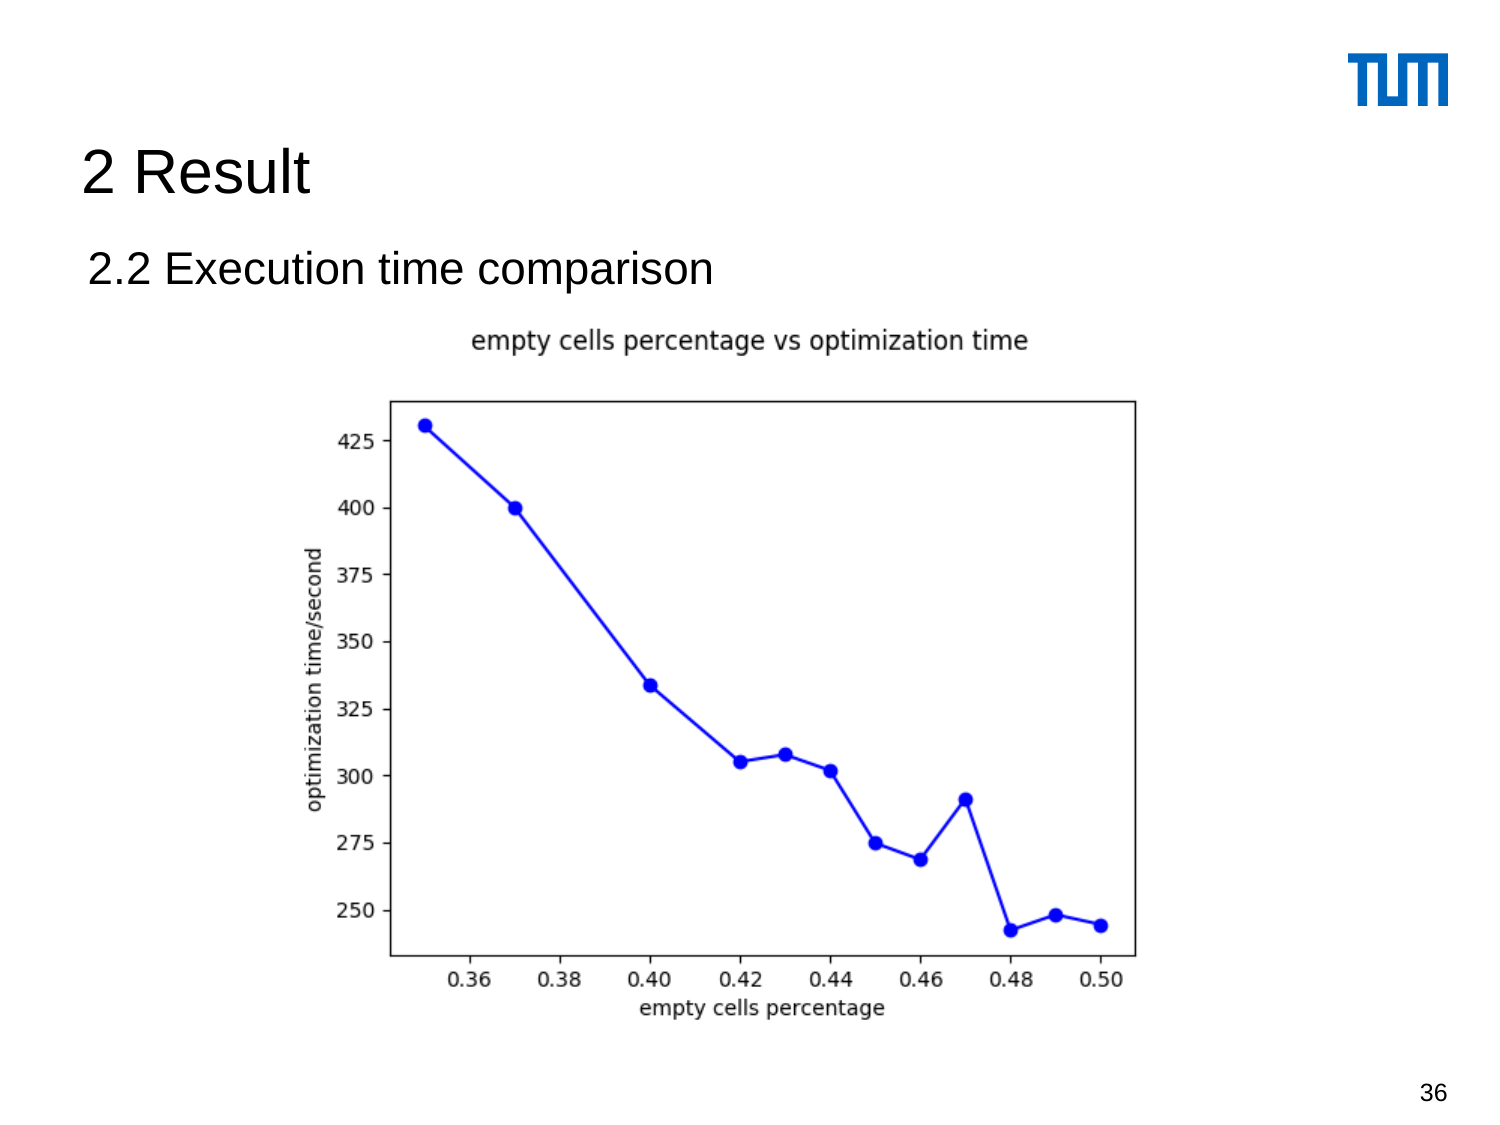

2 Result
# 2.2 Execution time comparison